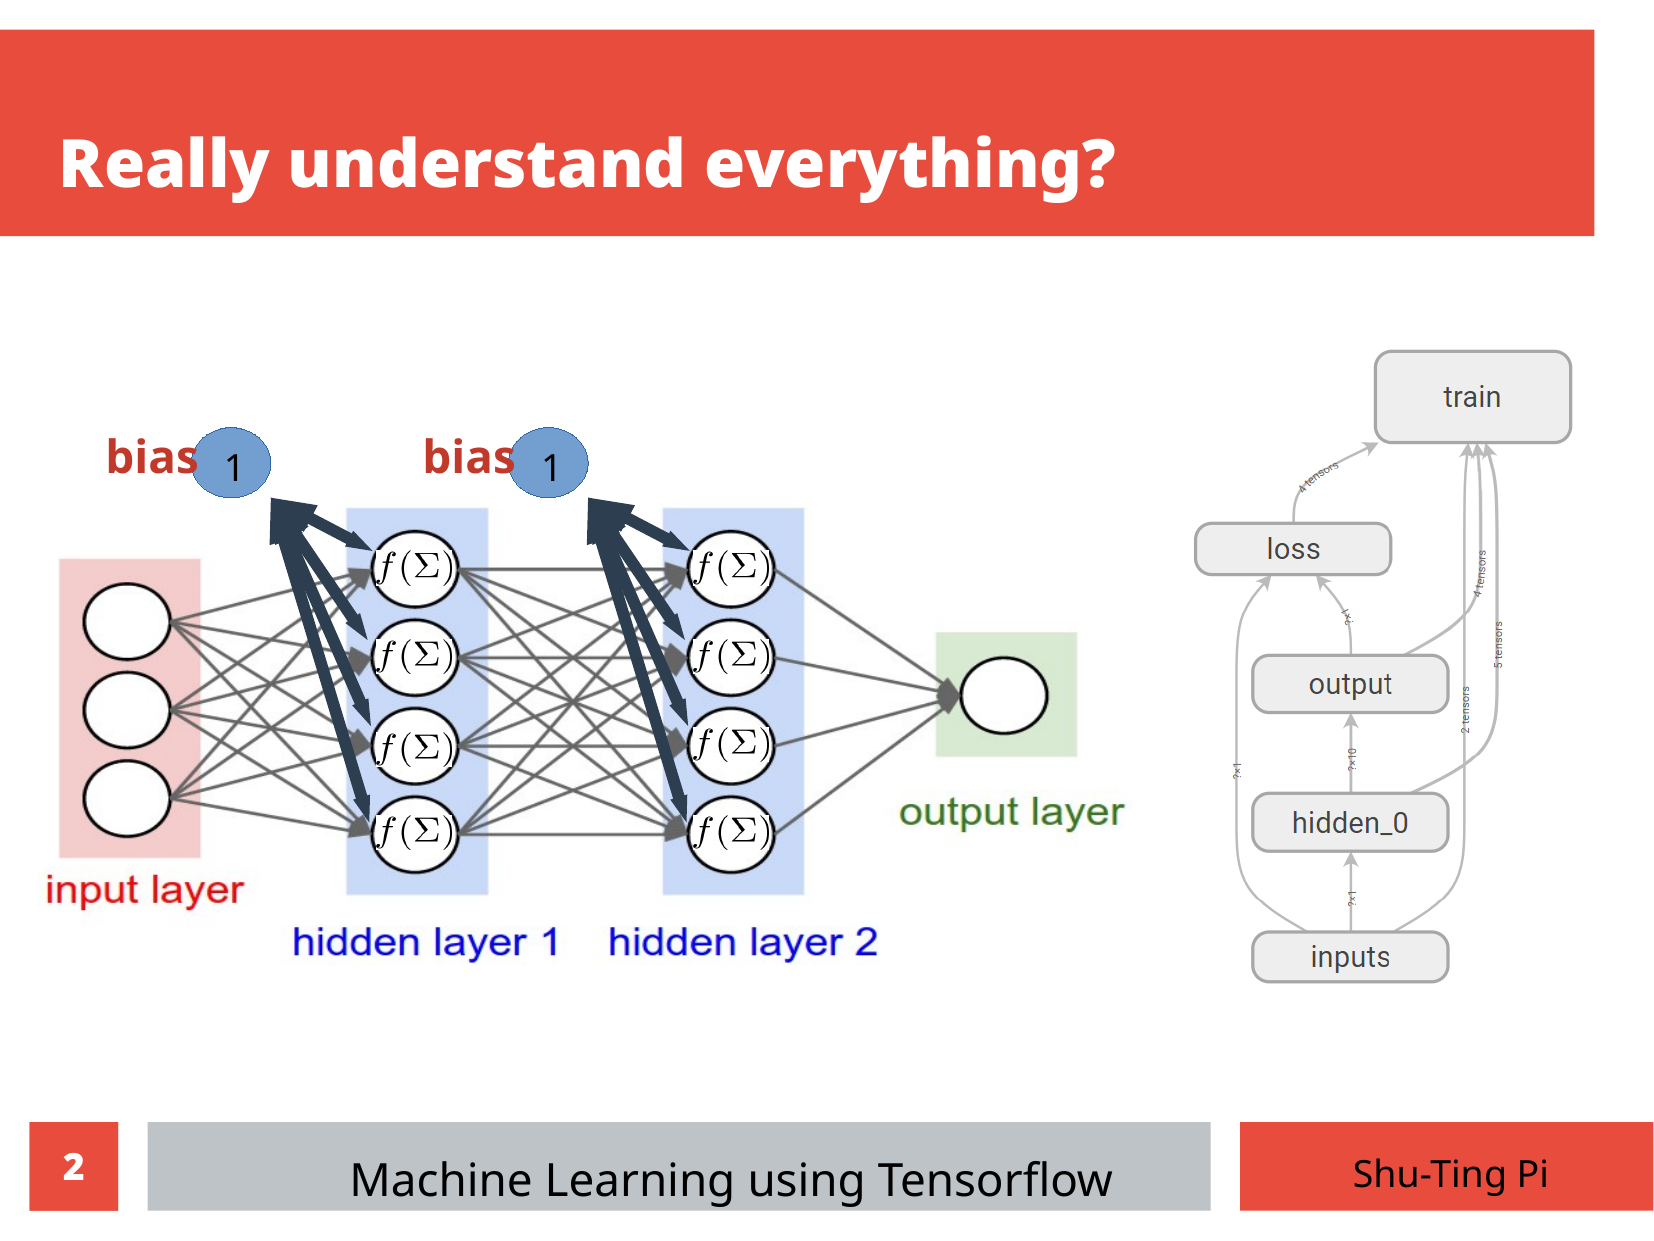

# Really understand everything?
bias
bias
1
1
2
Machine Learning using Tensorflow
Shu-Ting Pi